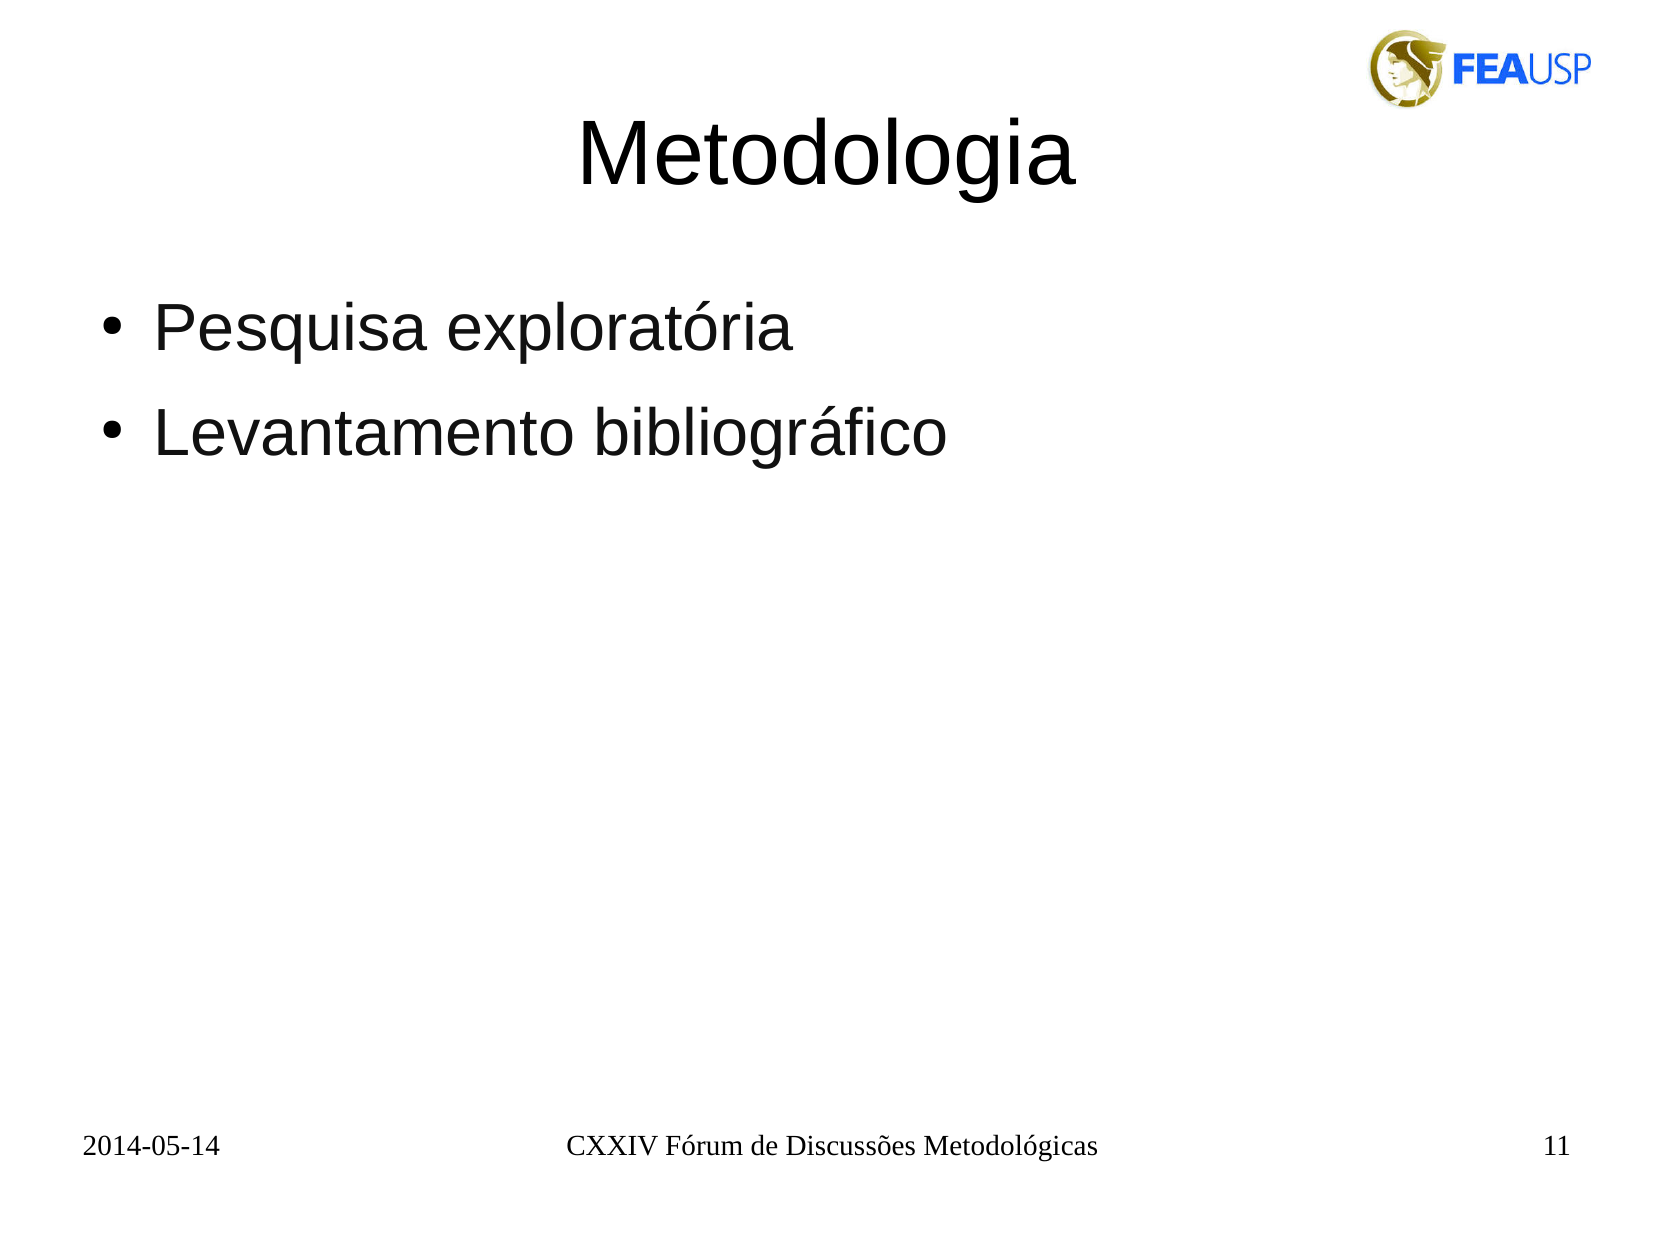

# Metodologia
Pesquisa exploratória
Levantamento bibliográfico
2014-05-14
CXXIV Fórum de Discussões Metodológicas
11